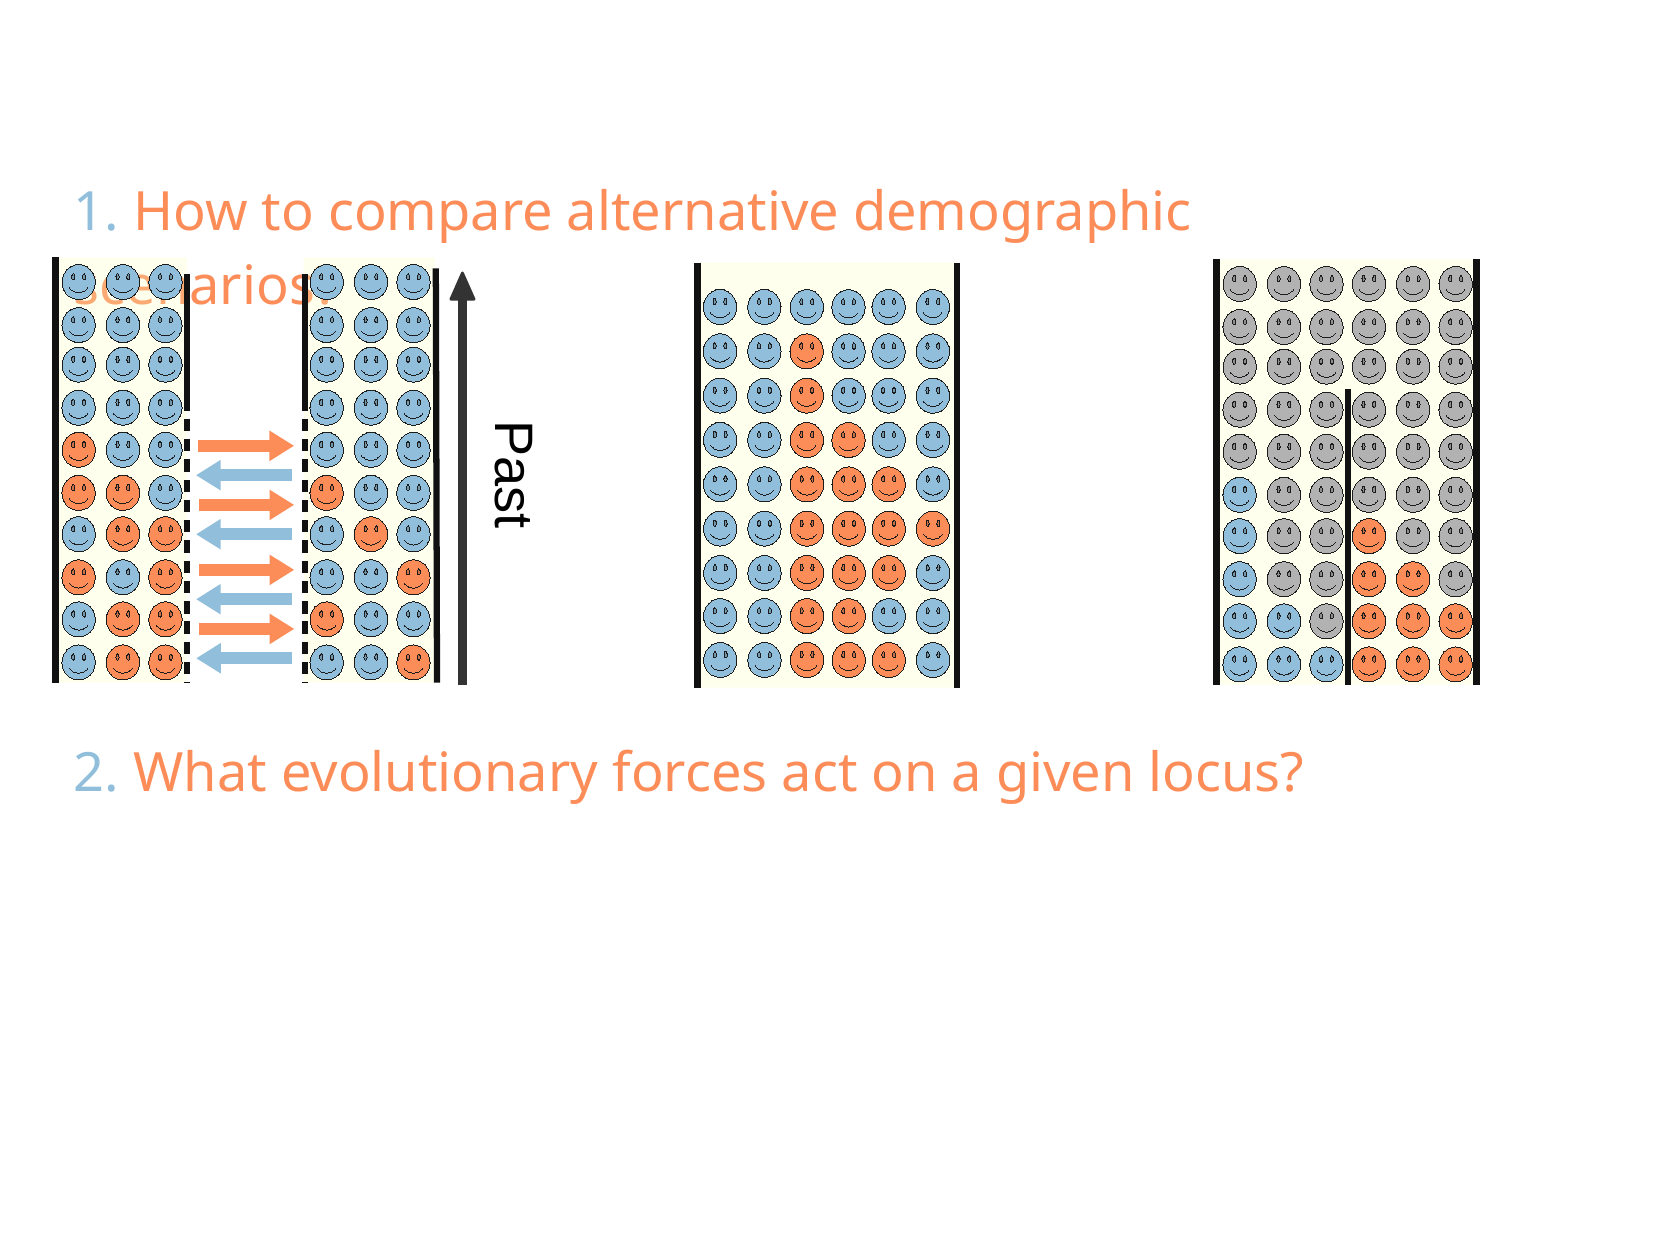

1. How to compare alternative demographic scenarios?
Past
2. What evolutionary forces act on a given locus?